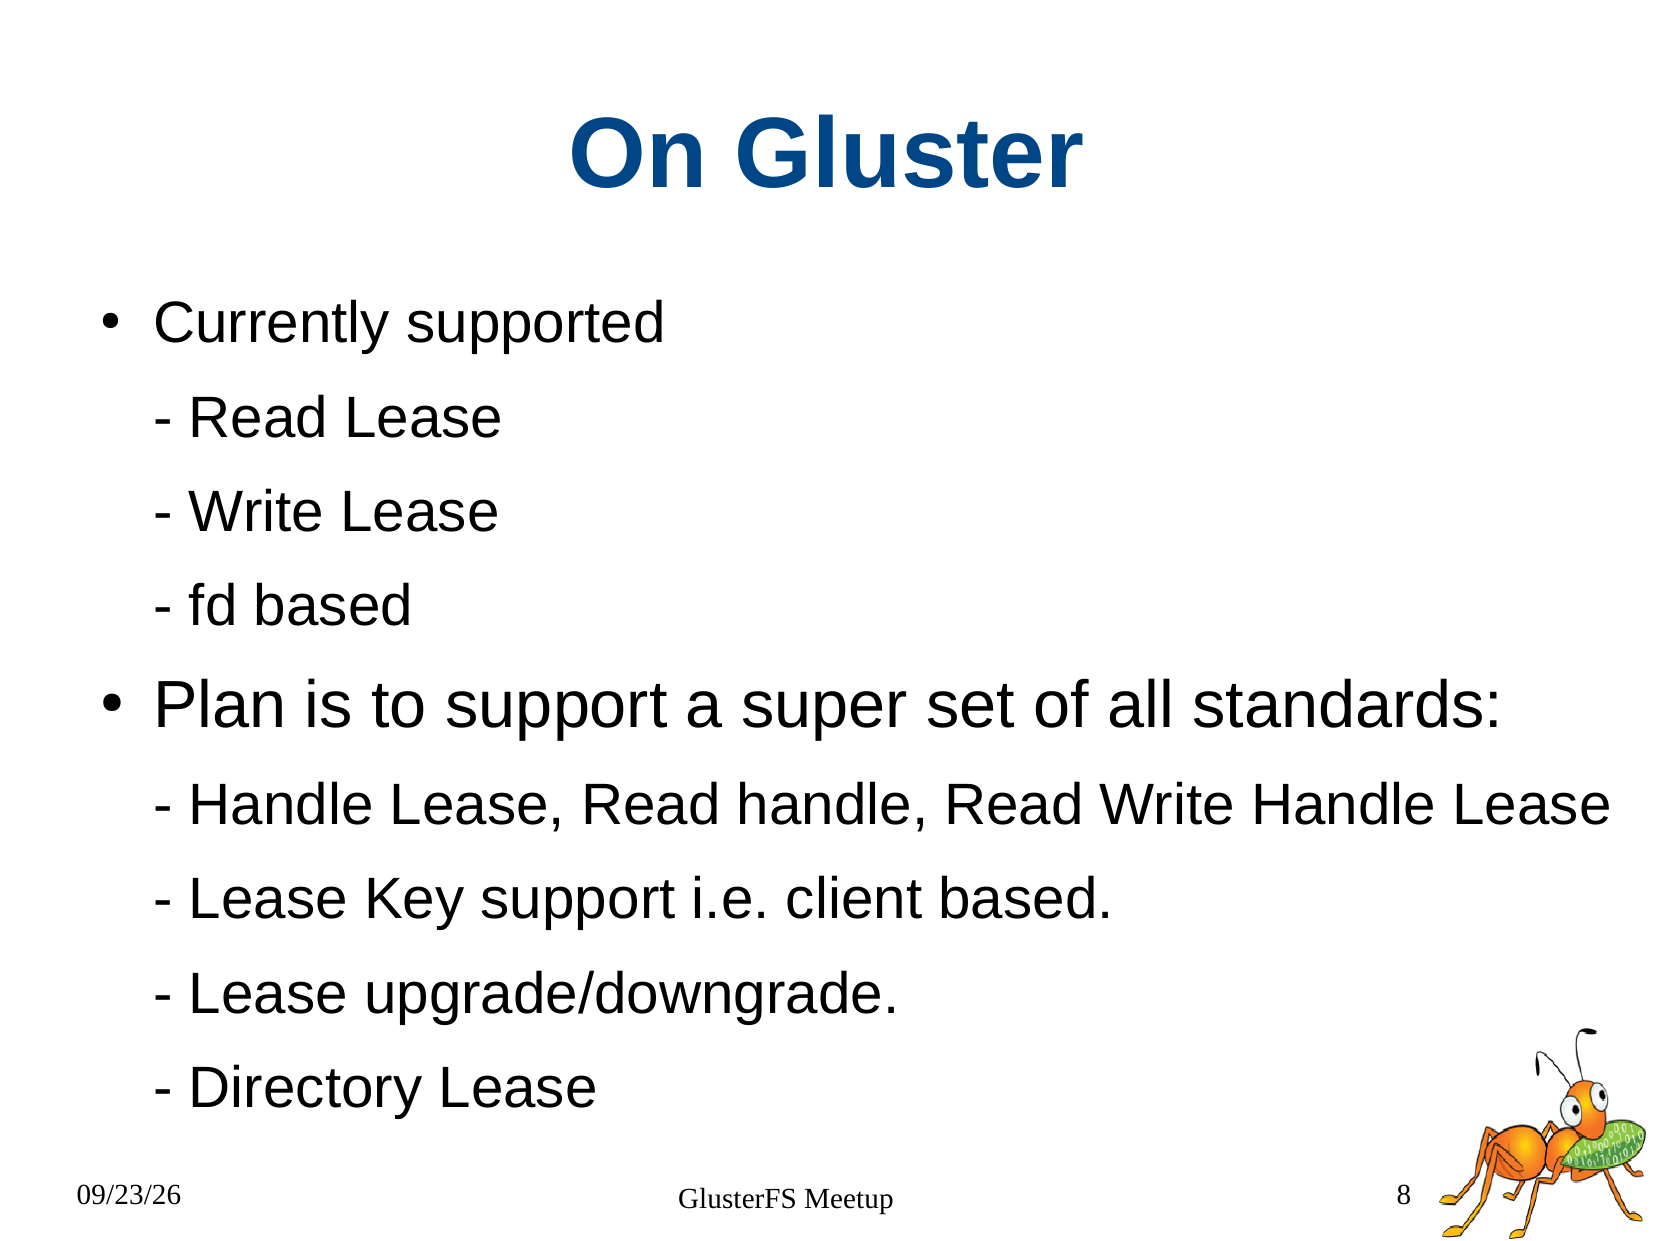

# On Gluster
Currently supported
- Read Lease
- Write Lease
- fd based
Plan is to support a super set of all standards:
- Handle Lease, Read handle, Read Write Handle Lease
- Lease Key support i.e. client based.
- Lease upgrade/downgrade.
- Directory Lease
8